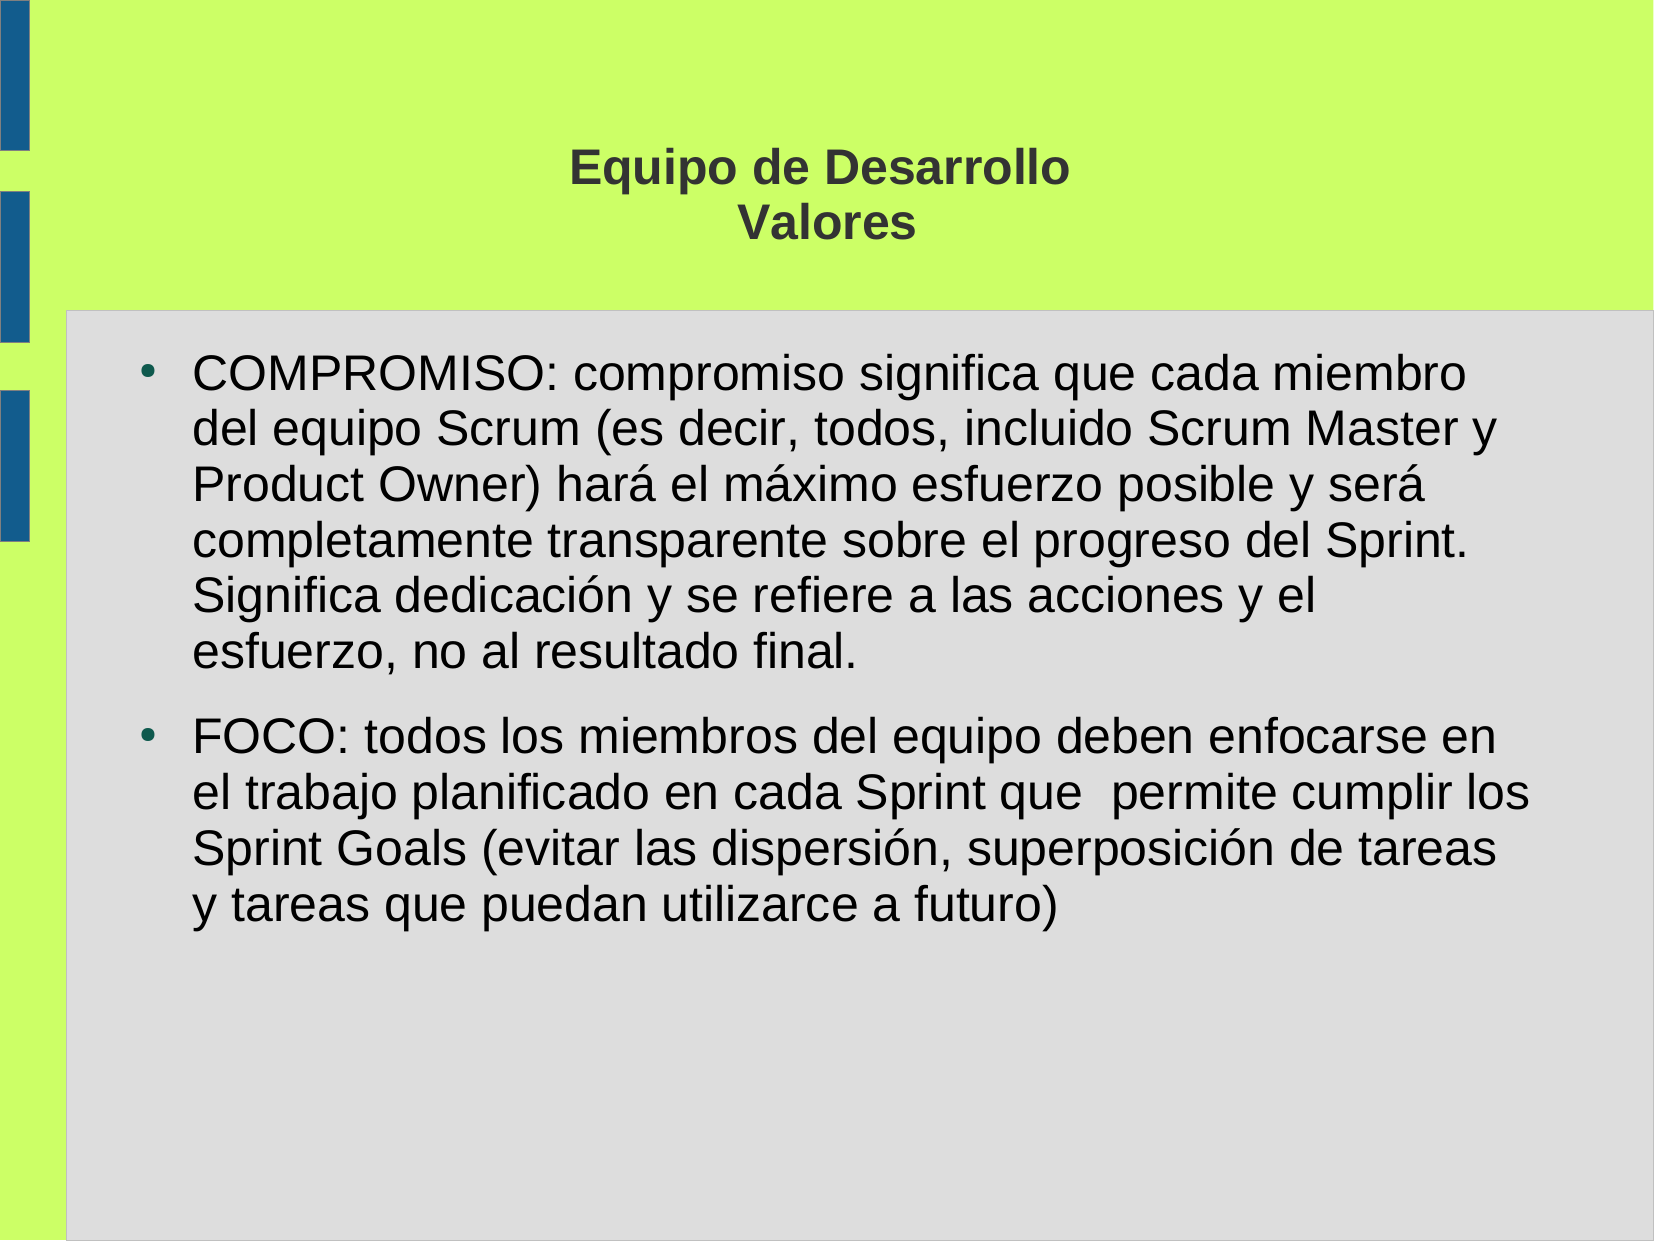

# Equipo de Desarrollo Valores
COMPROMISO: compromiso significa que cada miembro del equipo Scrum (es decir, todos, incluido Scrum Master y Product Owner) hará el máximo esfuerzo posible y será completamente transparente sobre el progreso del Sprint. Significa dedicación y se refiere a las acciones y el esfuerzo, no al resultado final.
FOCO: todos los miembros del equipo deben enfocarse en el trabajo planificado en cada Sprint que permite cumplir los Sprint Goals (evitar las dispersión, superposición de tareas y tareas que puedan utilizarce a futuro)